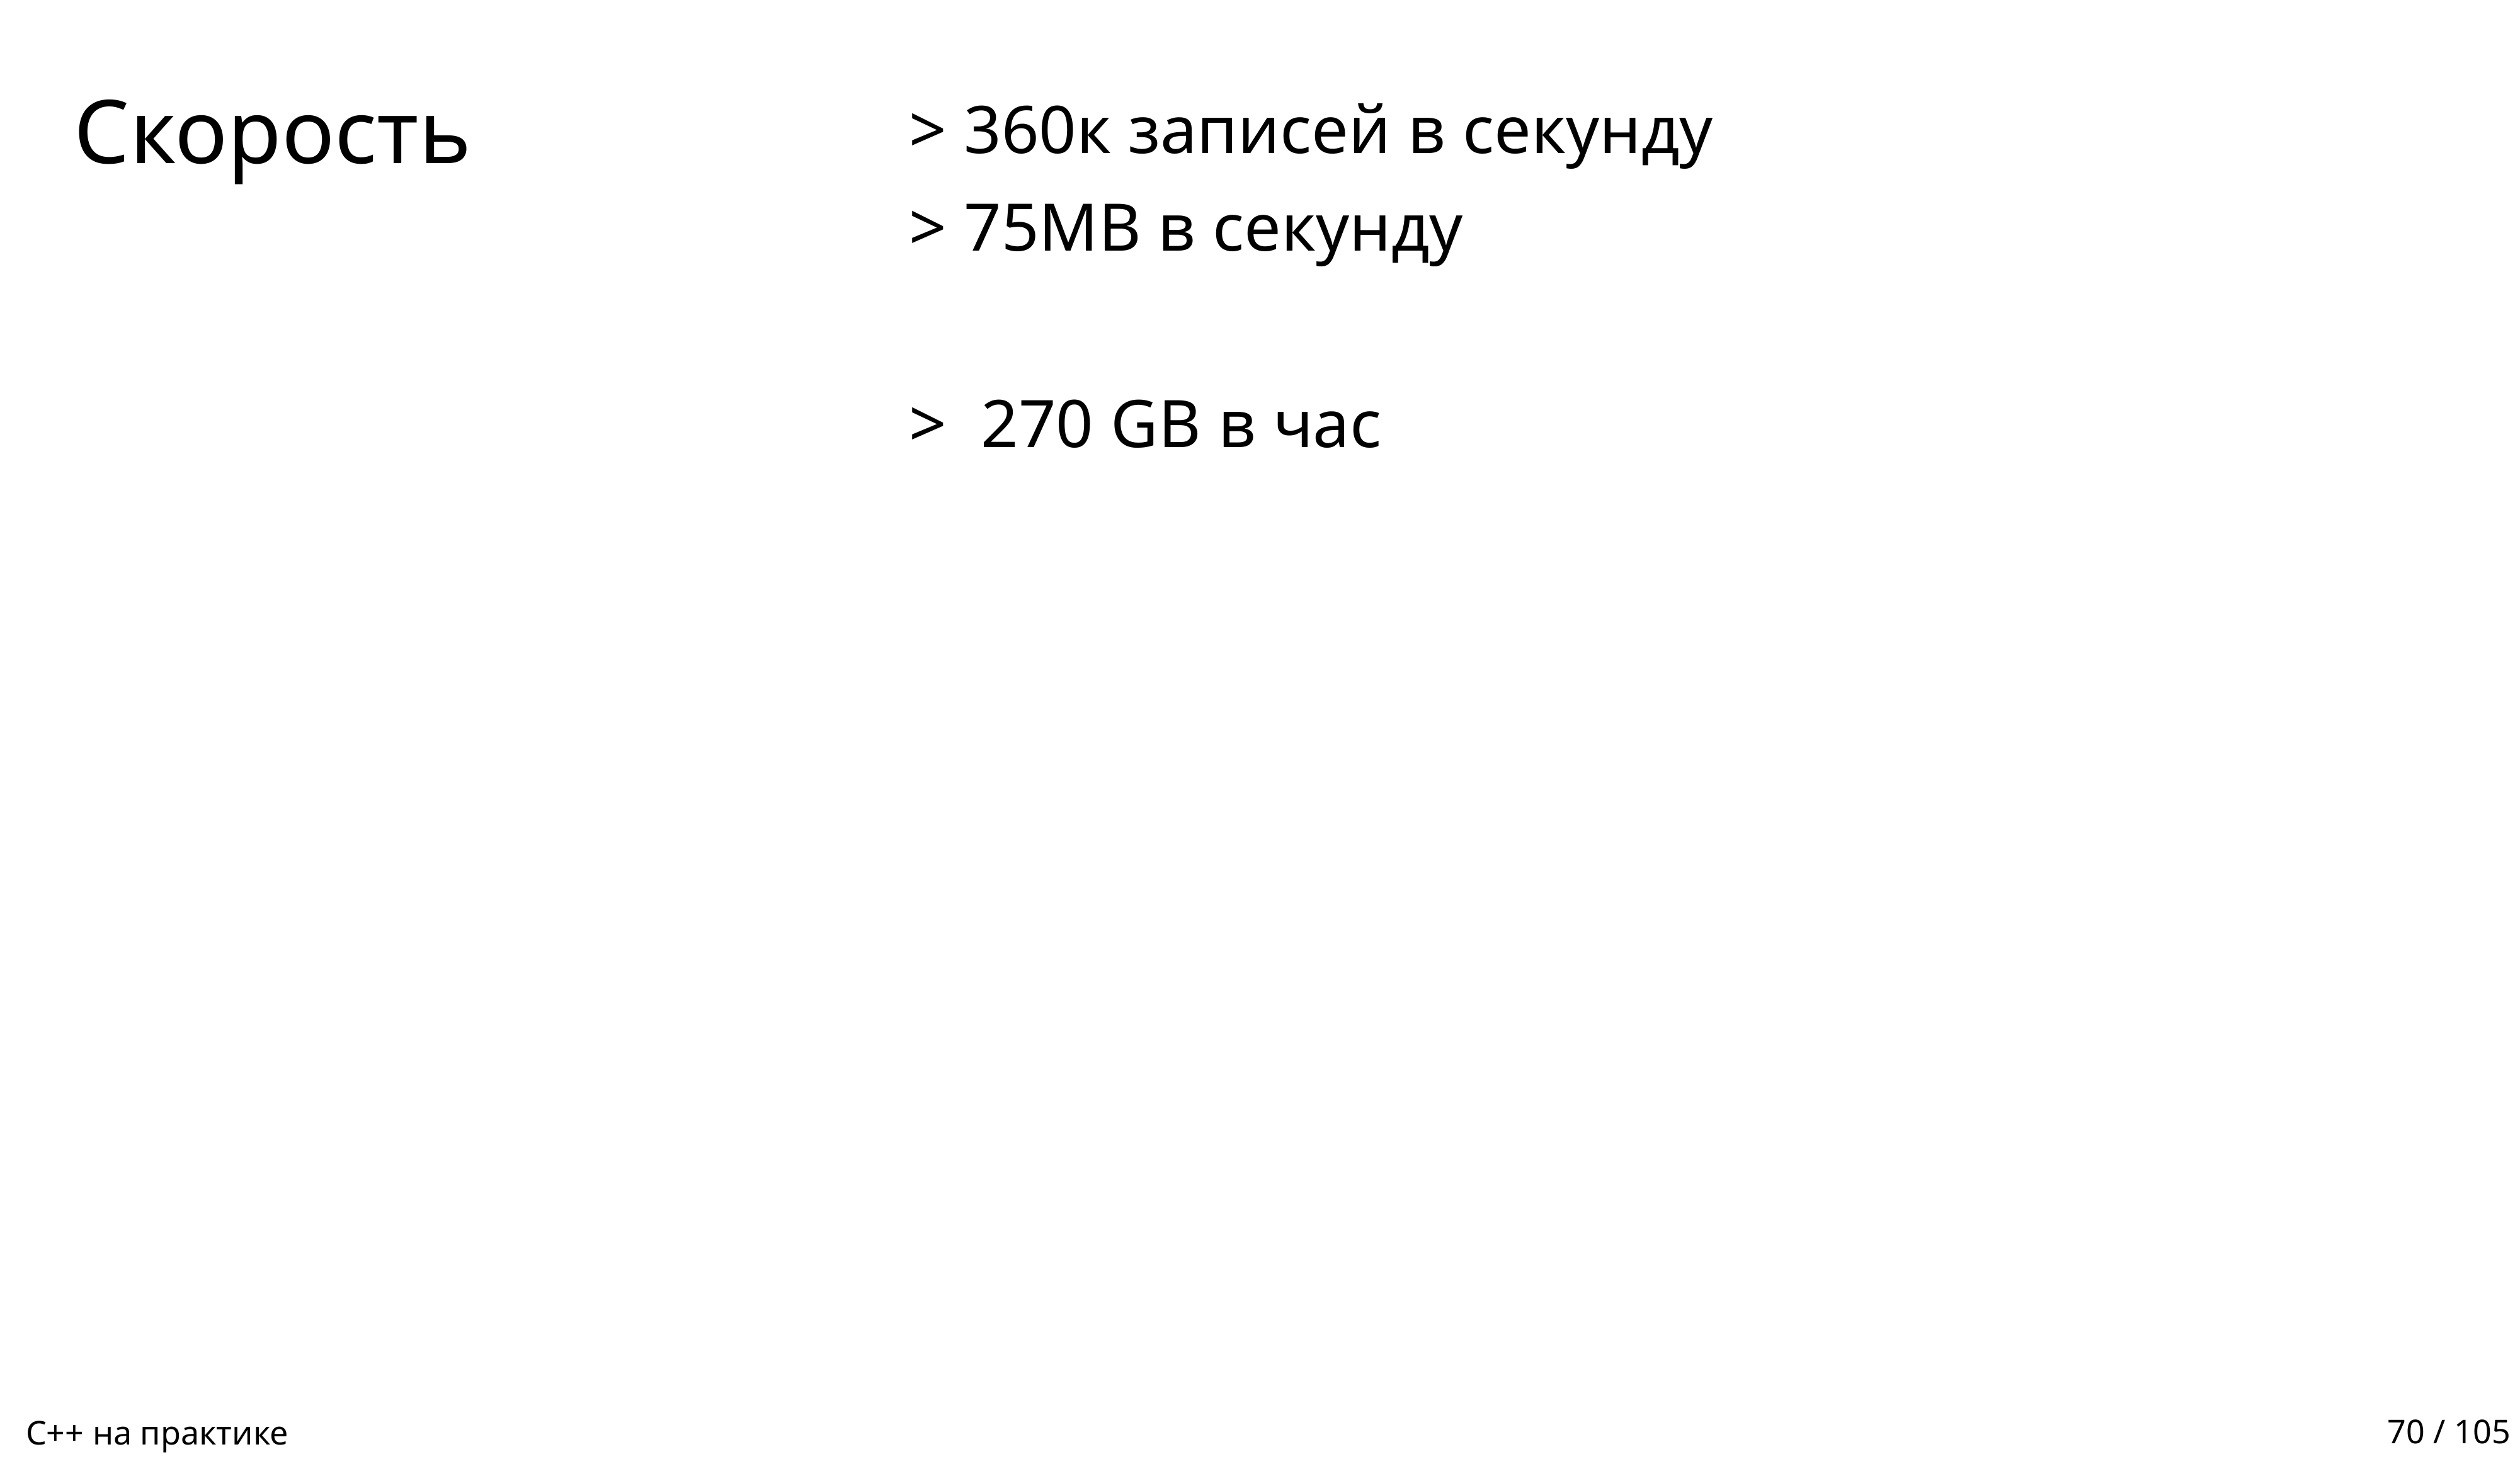

# Скорость
> 360к записей в секунду
> 75MB в секунду
> 270 GB в час
C++ на практике